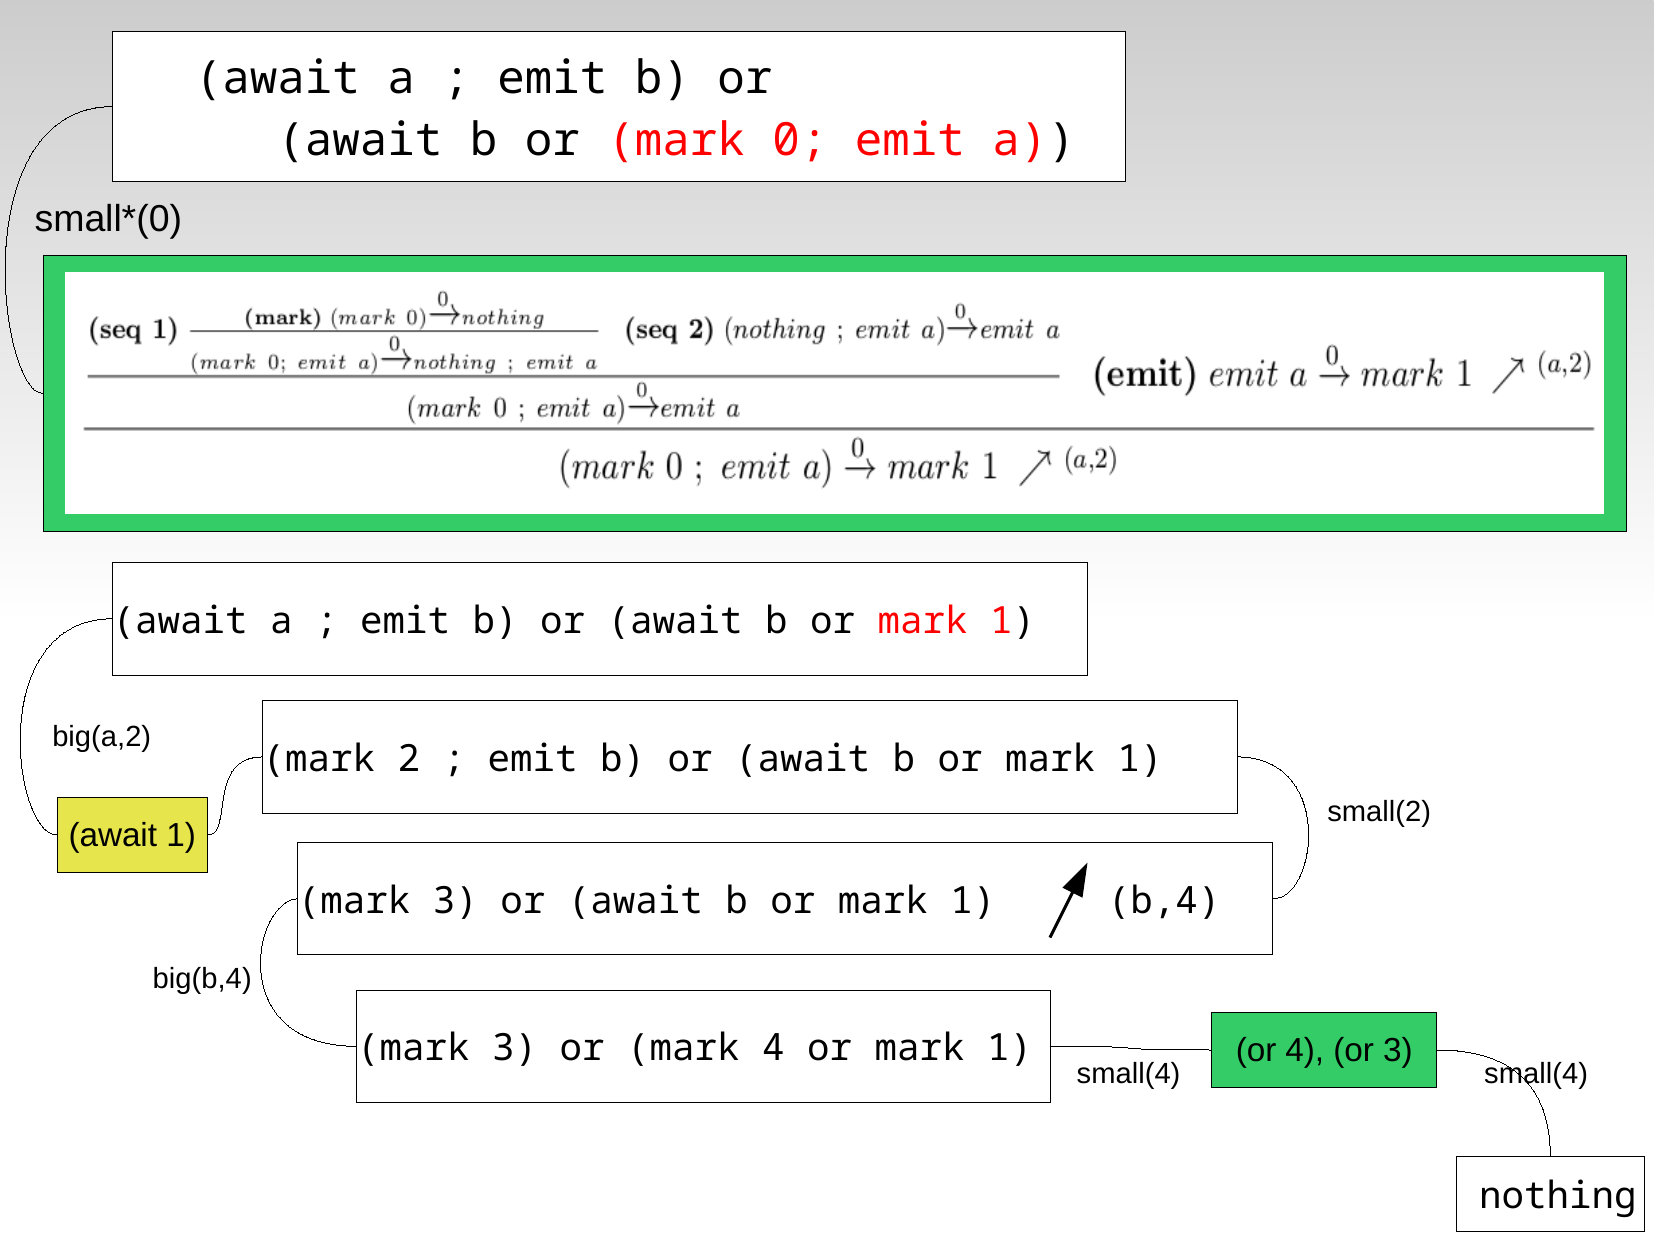

(await a ; emit b) or
 (await b or (mark 0; emit a))
small*(0)
(await a ; emit b) or (await b or mark 1)
(mark 2 ; emit b) or (await b or mark 1)
big(a,2)
small(2)
(await 1)
(mark 3) or (await b or mark 1) (b,4)
big(b,4)
(mark 3) or (mark 4 or mark 1)
(or 4), (or 3)
small(4)
small(4)
 nothing